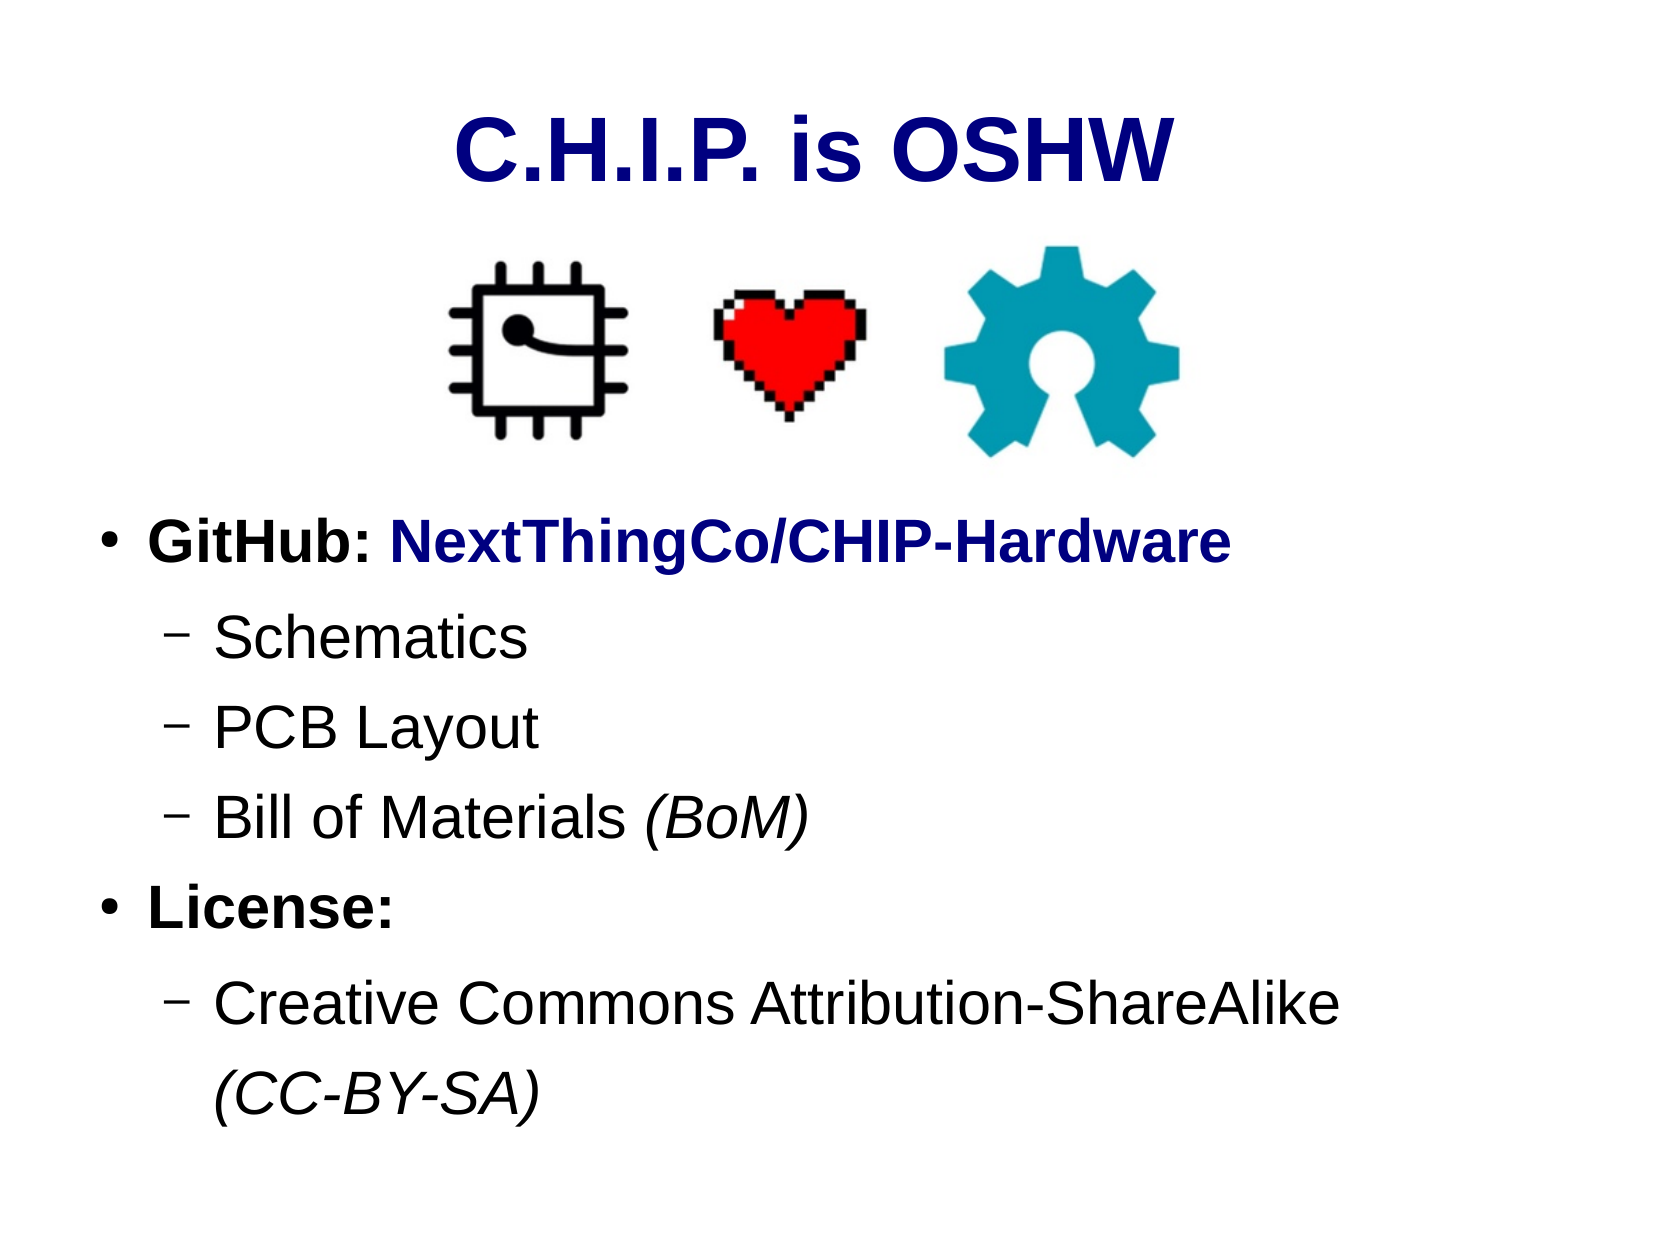

C.H.I.P. is OSHW
# GitHub: NextThingCo/CHIP-Hardware
Schematics
PCB Layout
Bill of Materials (BoM)
License:
Creative Commons Attribution-ShareAlike
(CC-BY-SA)